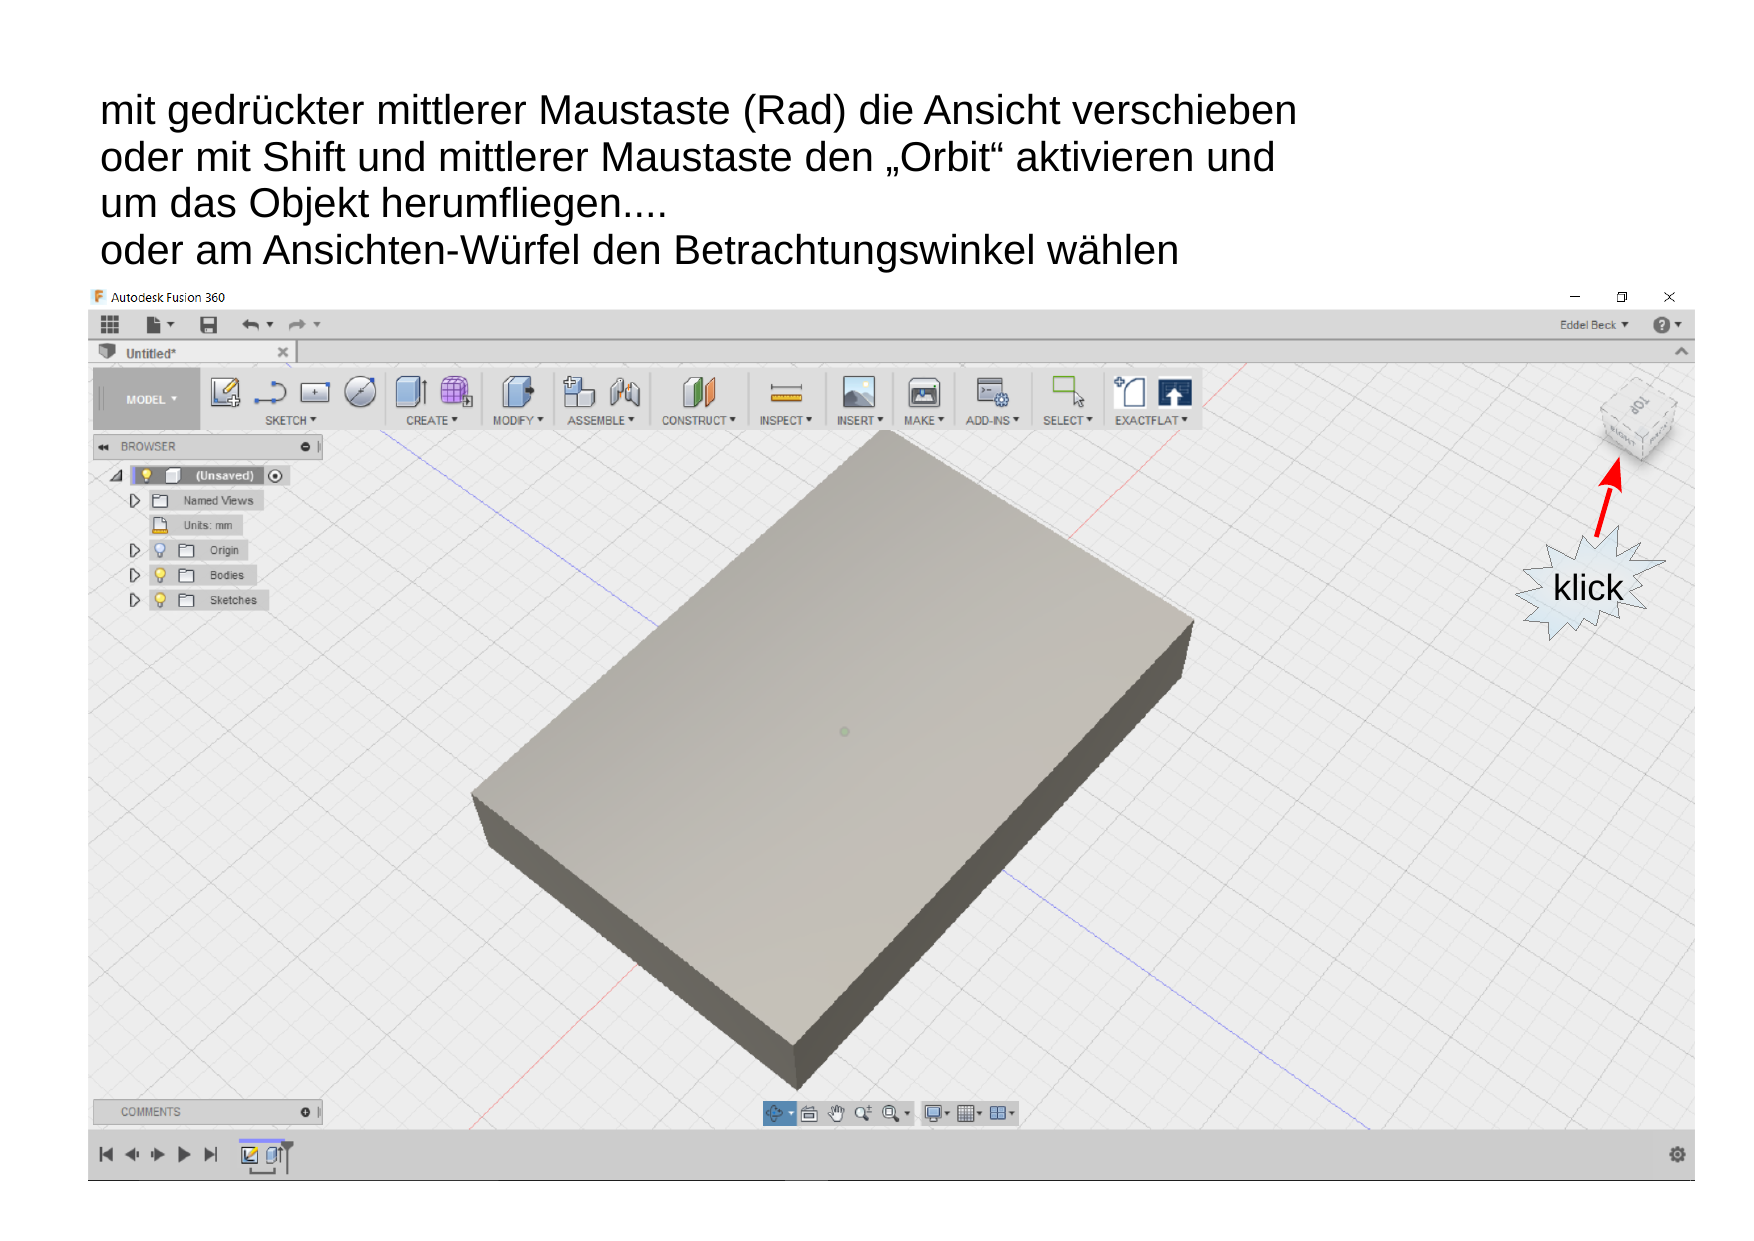

# mit gedrückter mittlerer Maustaste (Rad) die Ansicht verschieben oder mit Shift und mittlerer Maustaste den „Orbit“ aktivieren und um das Objekt herumfliegen.... oder am Ansichten-Würfel den Betrachtungswinkel wählen
klick